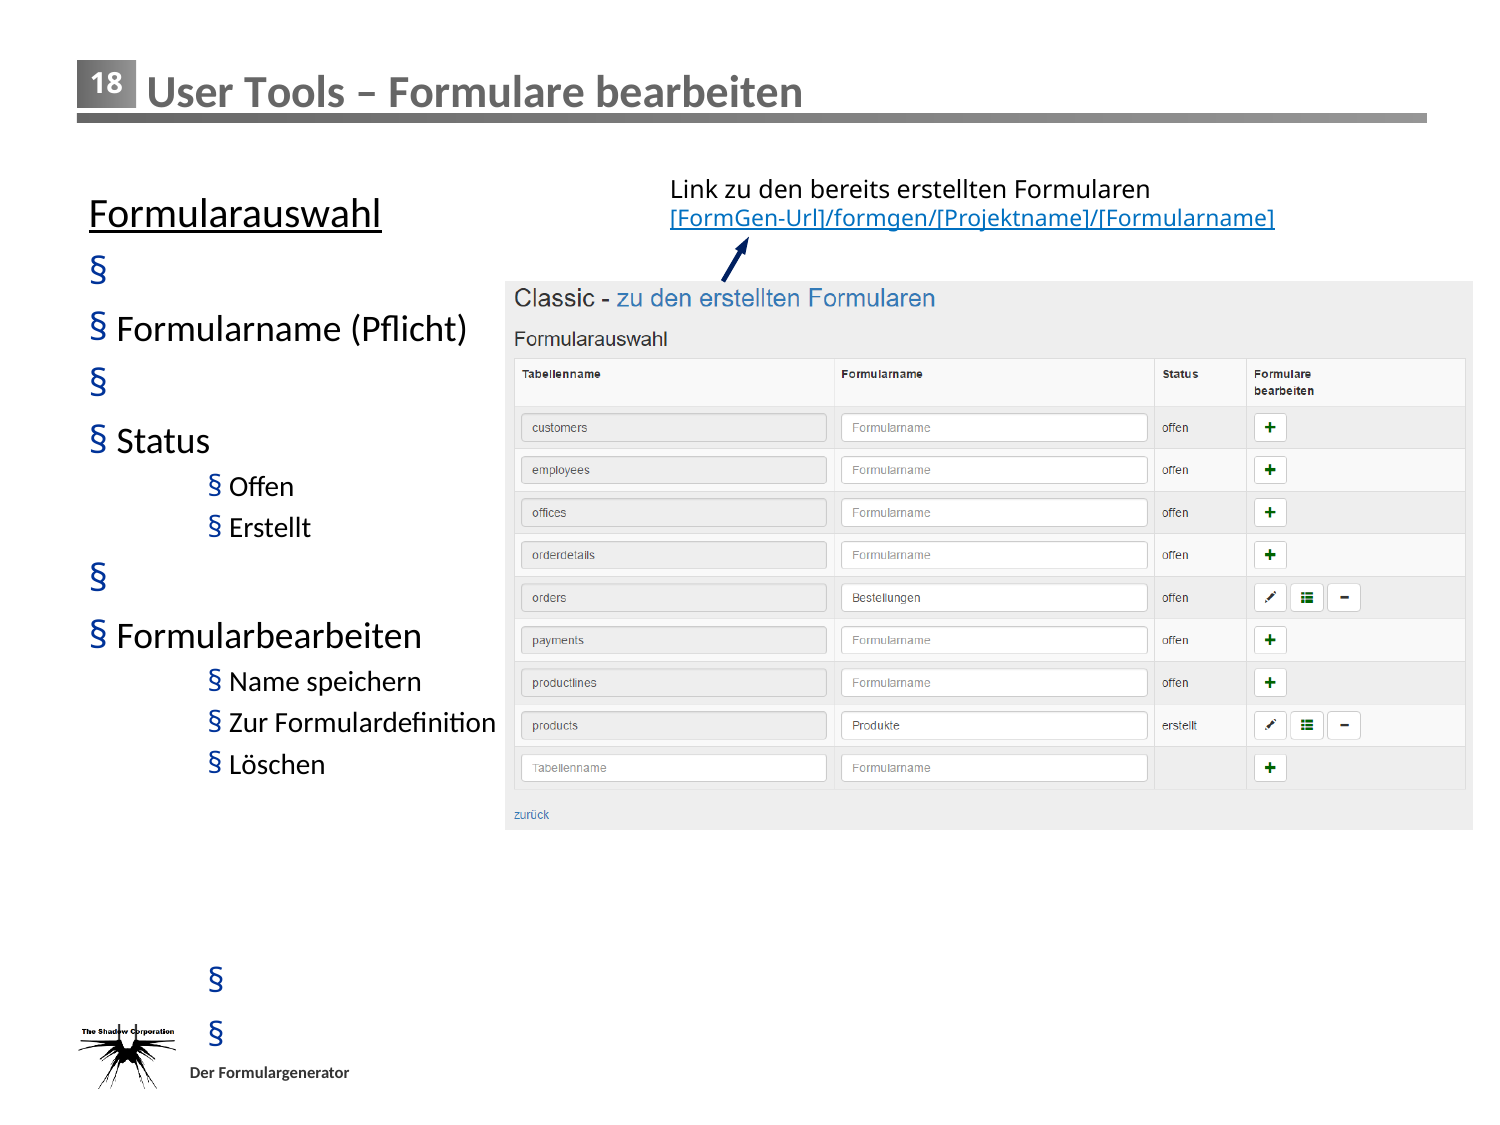

# User Tools – Formulare bearbeiten
Formularauswahl
 Formularname (Pflicht)
 Status
 Offen
 Erstellt
 Formularbearbeiten
 Name speichern
 Zur Formulardefinition
 Löschen
Link zu den bereits erstellten Formularen
[FormGen-Url]/formgen/[Projektname]/[Formularname]